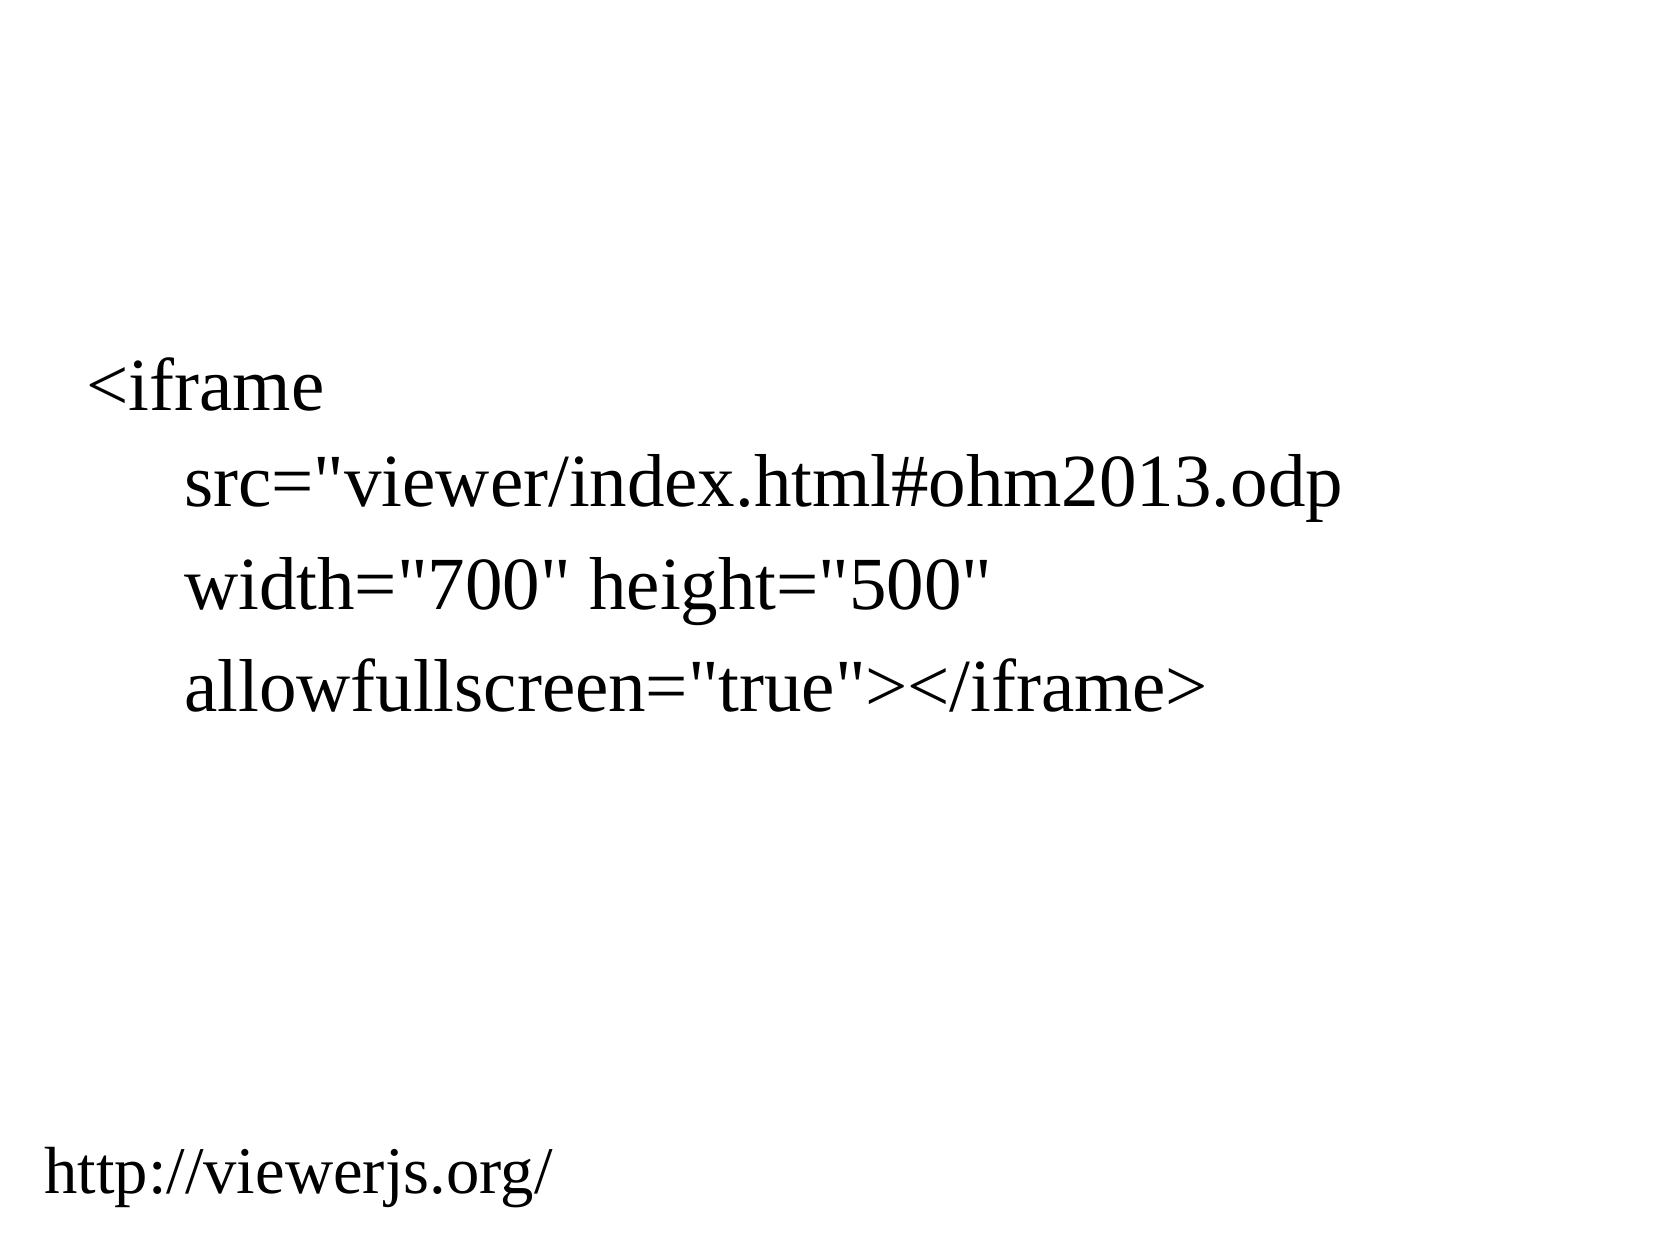

# <iframe ﻿ ﻿ ﻿ ﻿ ﻿ src="viewer/index.html#ohm2013.odp ﻿ ﻿ ﻿ ﻿ ﻿ width="700" height="500" ﻿  ﻿ ﻿ ﻿ allowfullscreen="true"></iframe>
http://viewerjs.org/